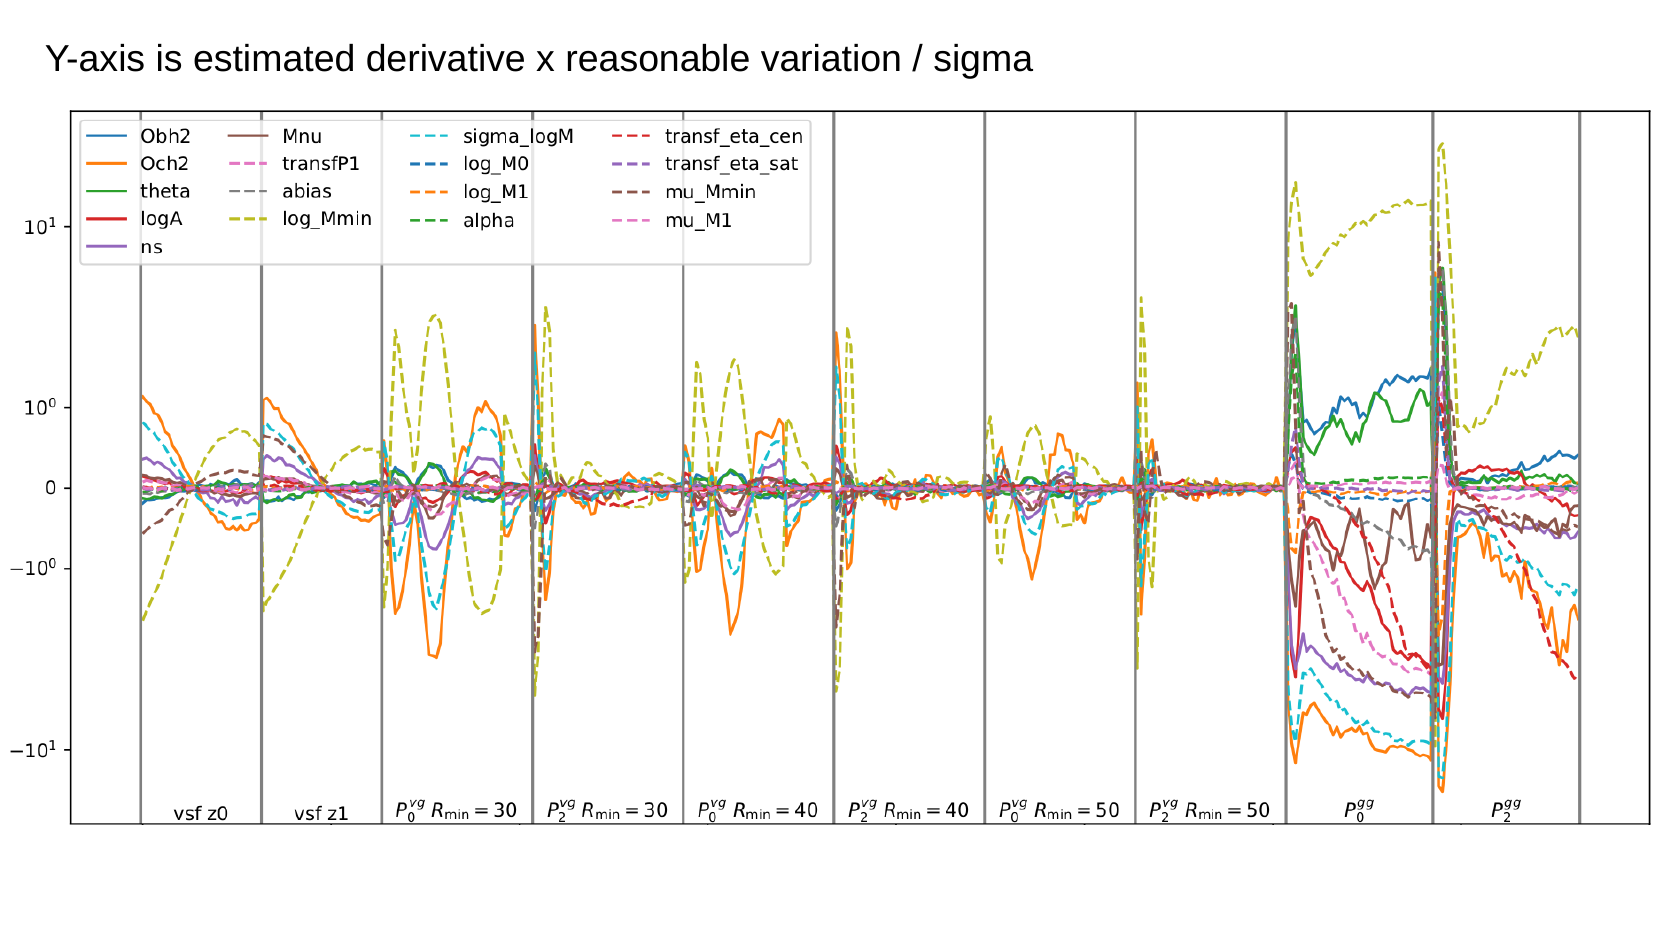

Y-axis is estimated derivative x reasonable variation / sigma
#